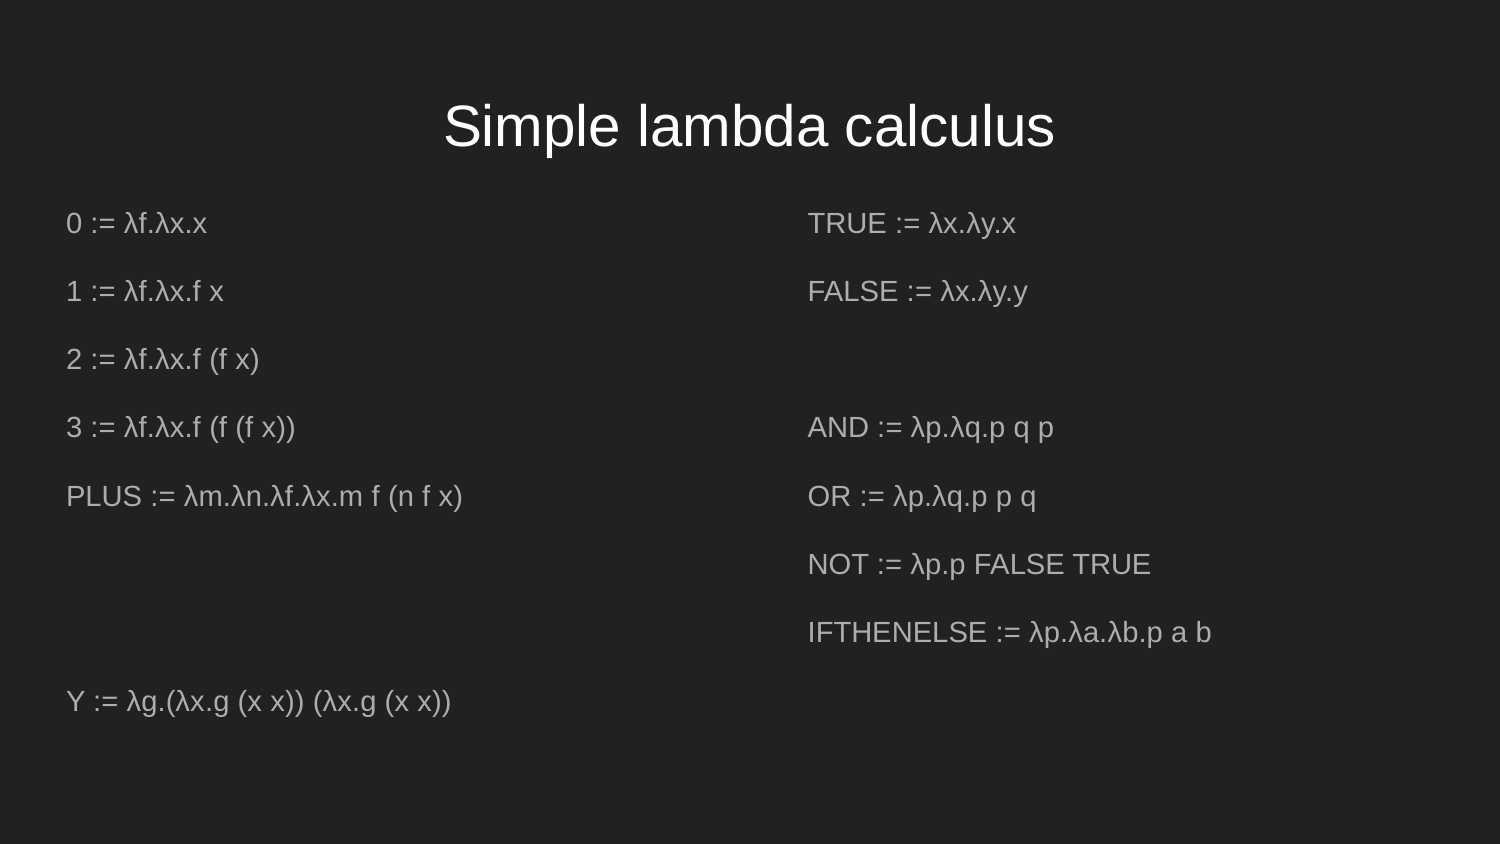

# Simple lambda calculus
0 := λf.λx.x
1 := λf.λx.f x
2 := λf.λx.f (f x)
3 := λf.λx.f (f (f x))
PLUS := λm.λn.λf.λx.m f (n f x)
Y := λg.(λx.g (x x)) (λx.g (x x))
TRUE := λx.λy.x
FALSE := λx.λy.y
AND := λp.λq.p q p
OR := λp.λq.p p q
NOT := λp.p FALSE TRUE
IFTHENELSE := λp.λa.λb.p a b